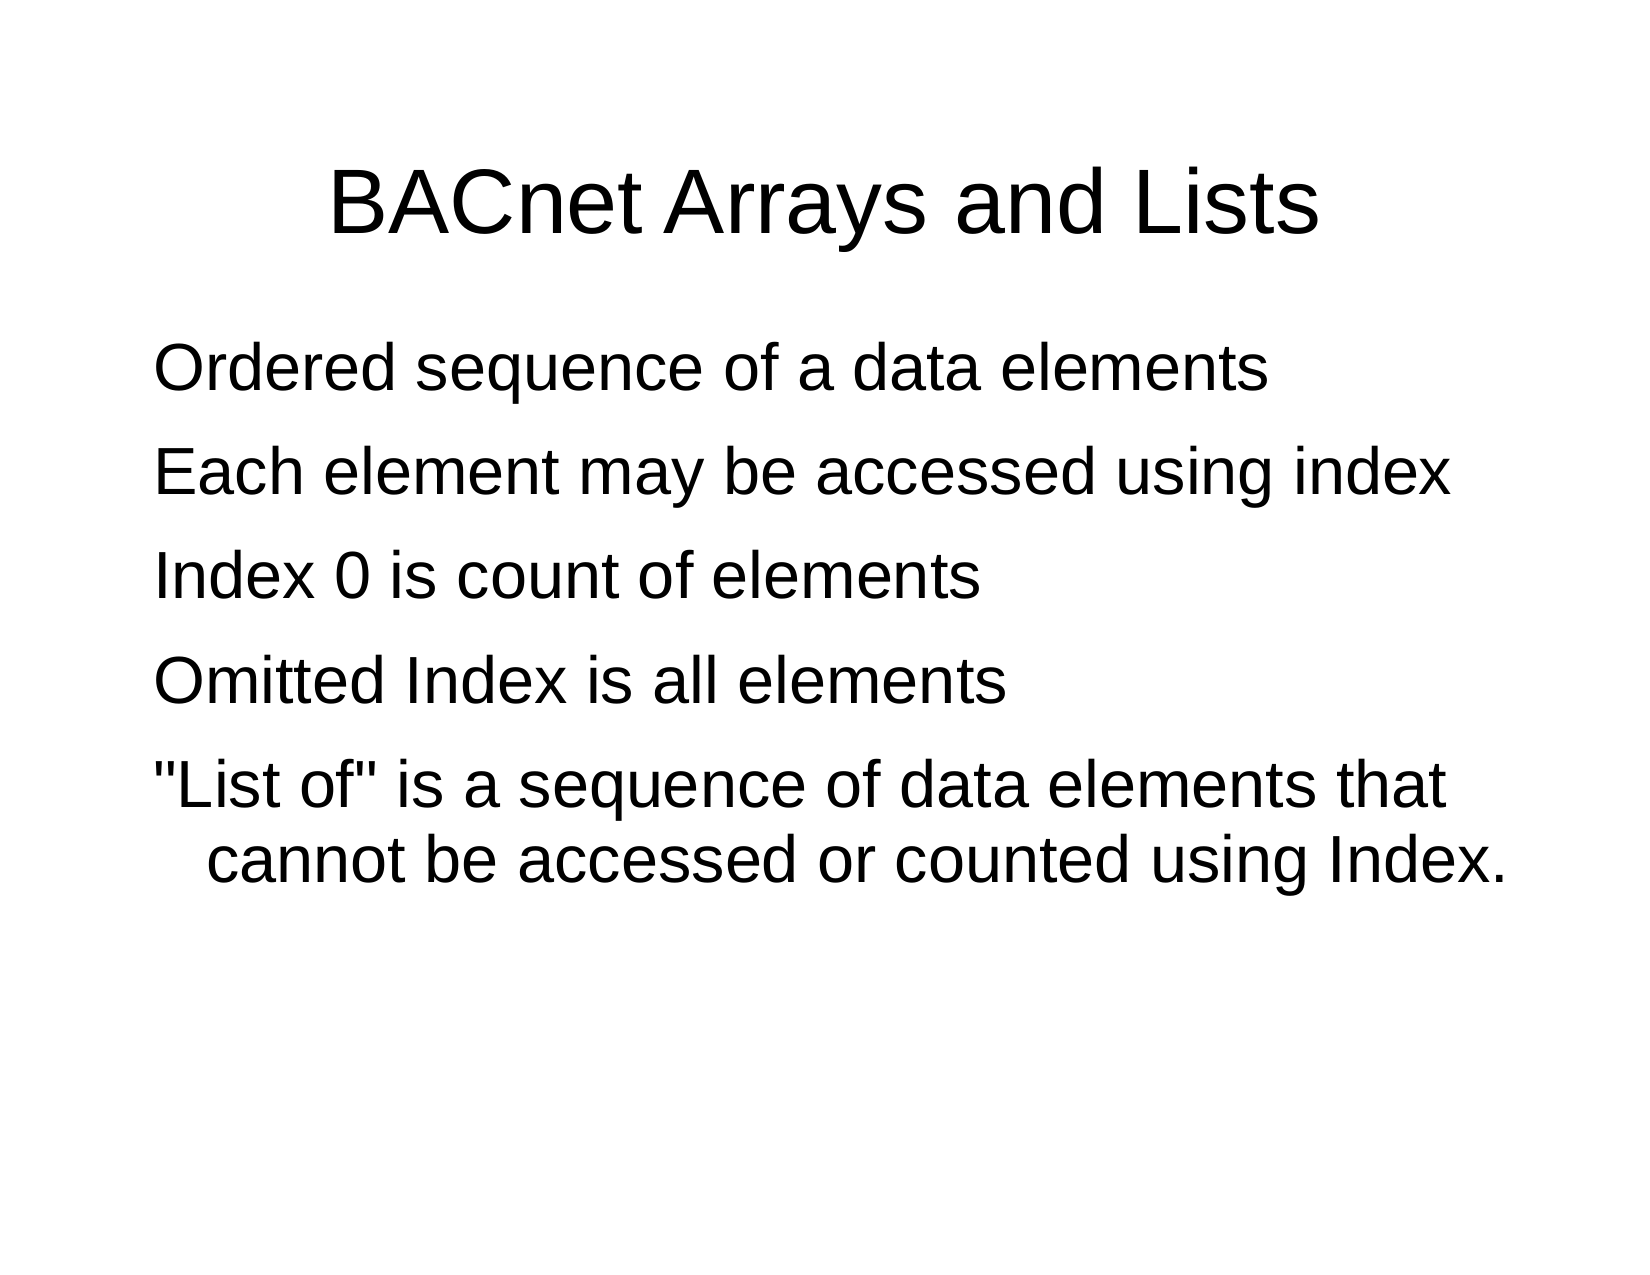

# BACnet Arrays and Lists
Ordered sequence of a data elements
Each element may be accessed using index
Index 0 is count of elements
Omitted Index is all elements
"List of" is a sequence of data elements that cannot be accessed or counted using Index.